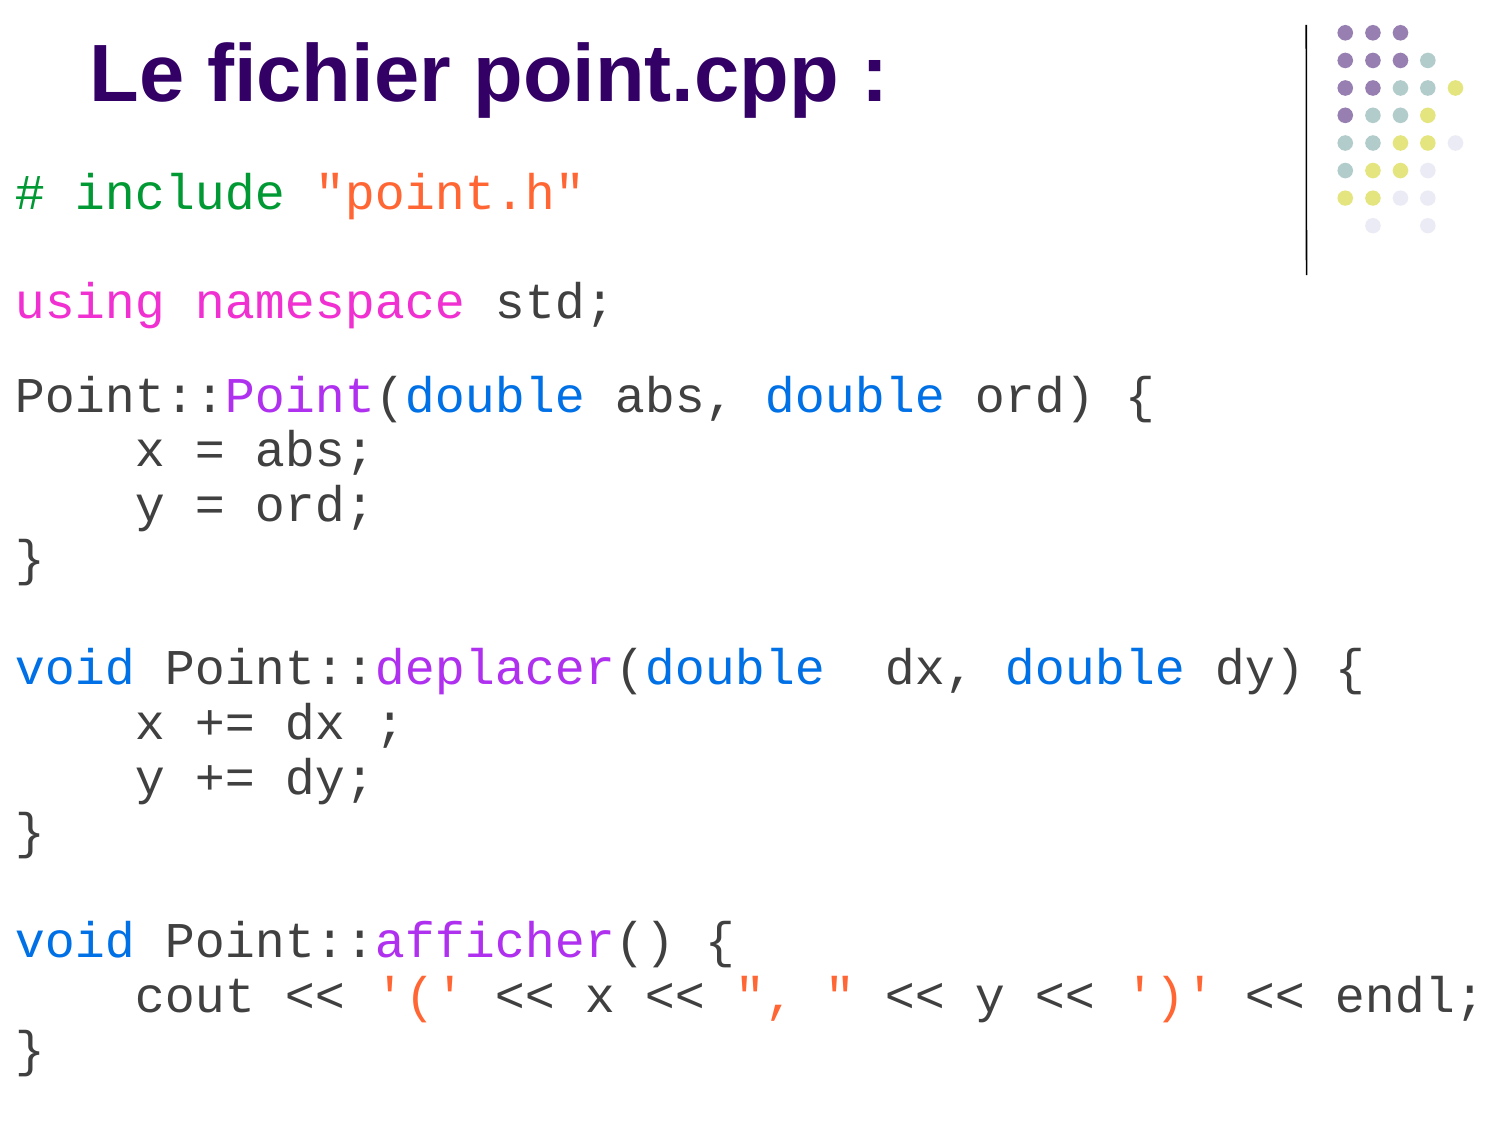

# Le fichier point.cpp :
# include "point.h"
using namespace std;
Point::Point(double abs, double ord) {
 x = abs;
 y = ord;
}
void Point::deplacer(double dx, double dy) {
 x += dx ;
 y += dy;
}
void Point::afficher() {
 cout << '(' << x << ", " << y << ')' << endl;
}